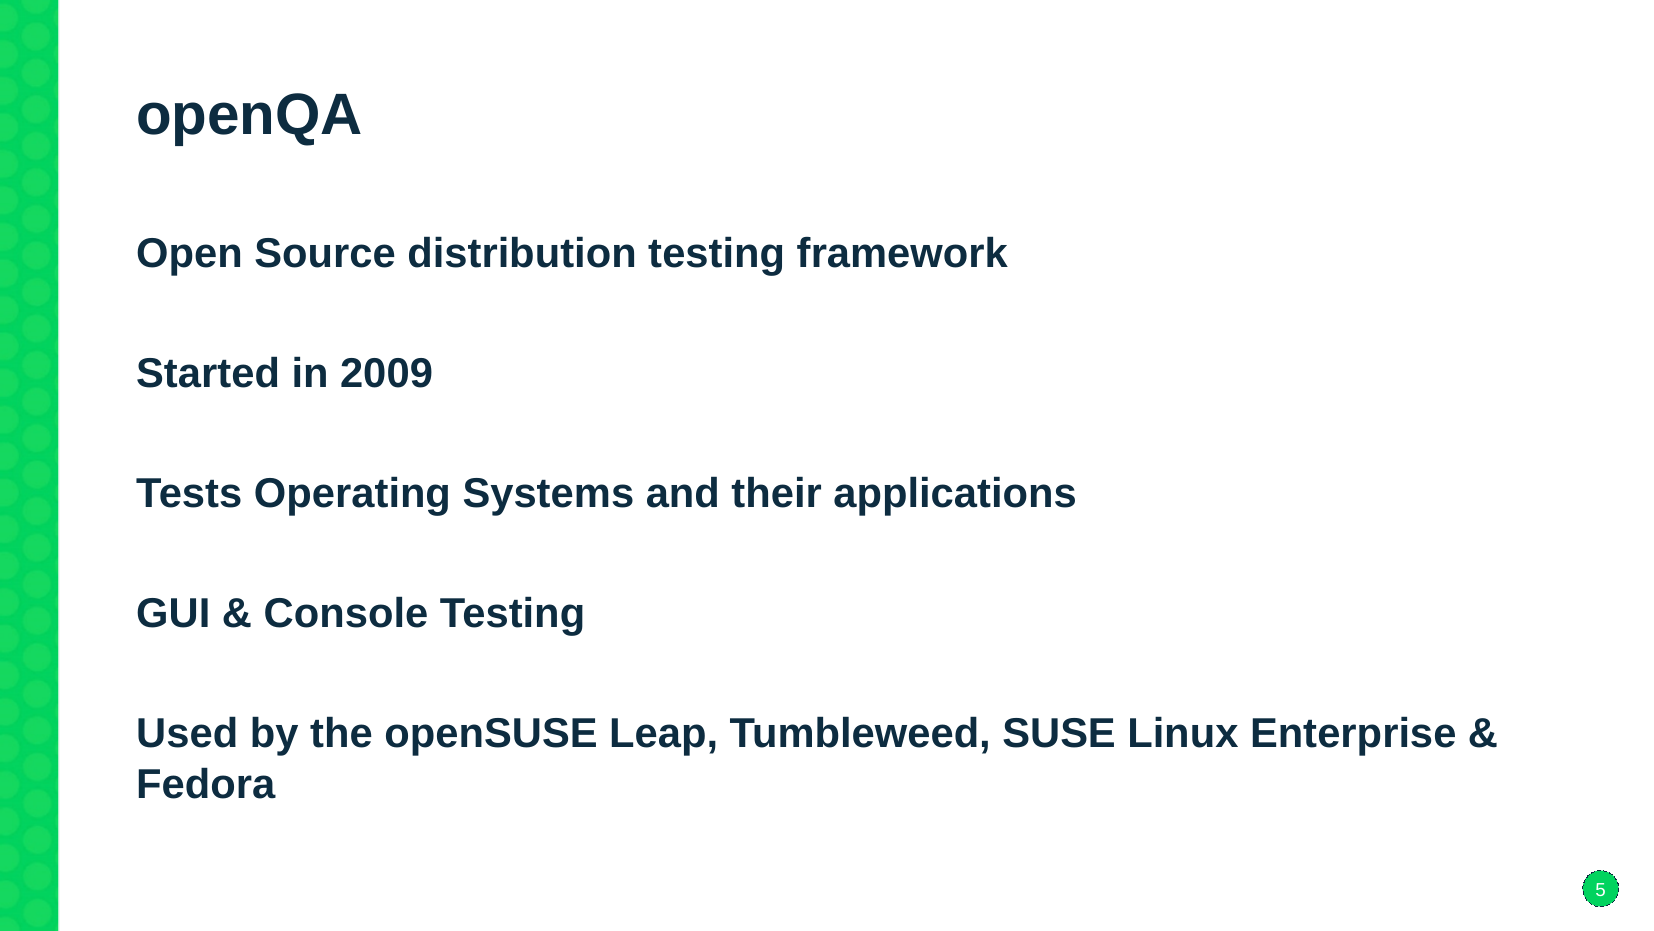

# openQA
Open Source distribution testing framework
Started in 2009
Tests Operating Systems and their applications
GUI & Console Testing
Used by the openSUSE Leap, Tumbleweed, SUSE Linux Enterprise & Fedora
5